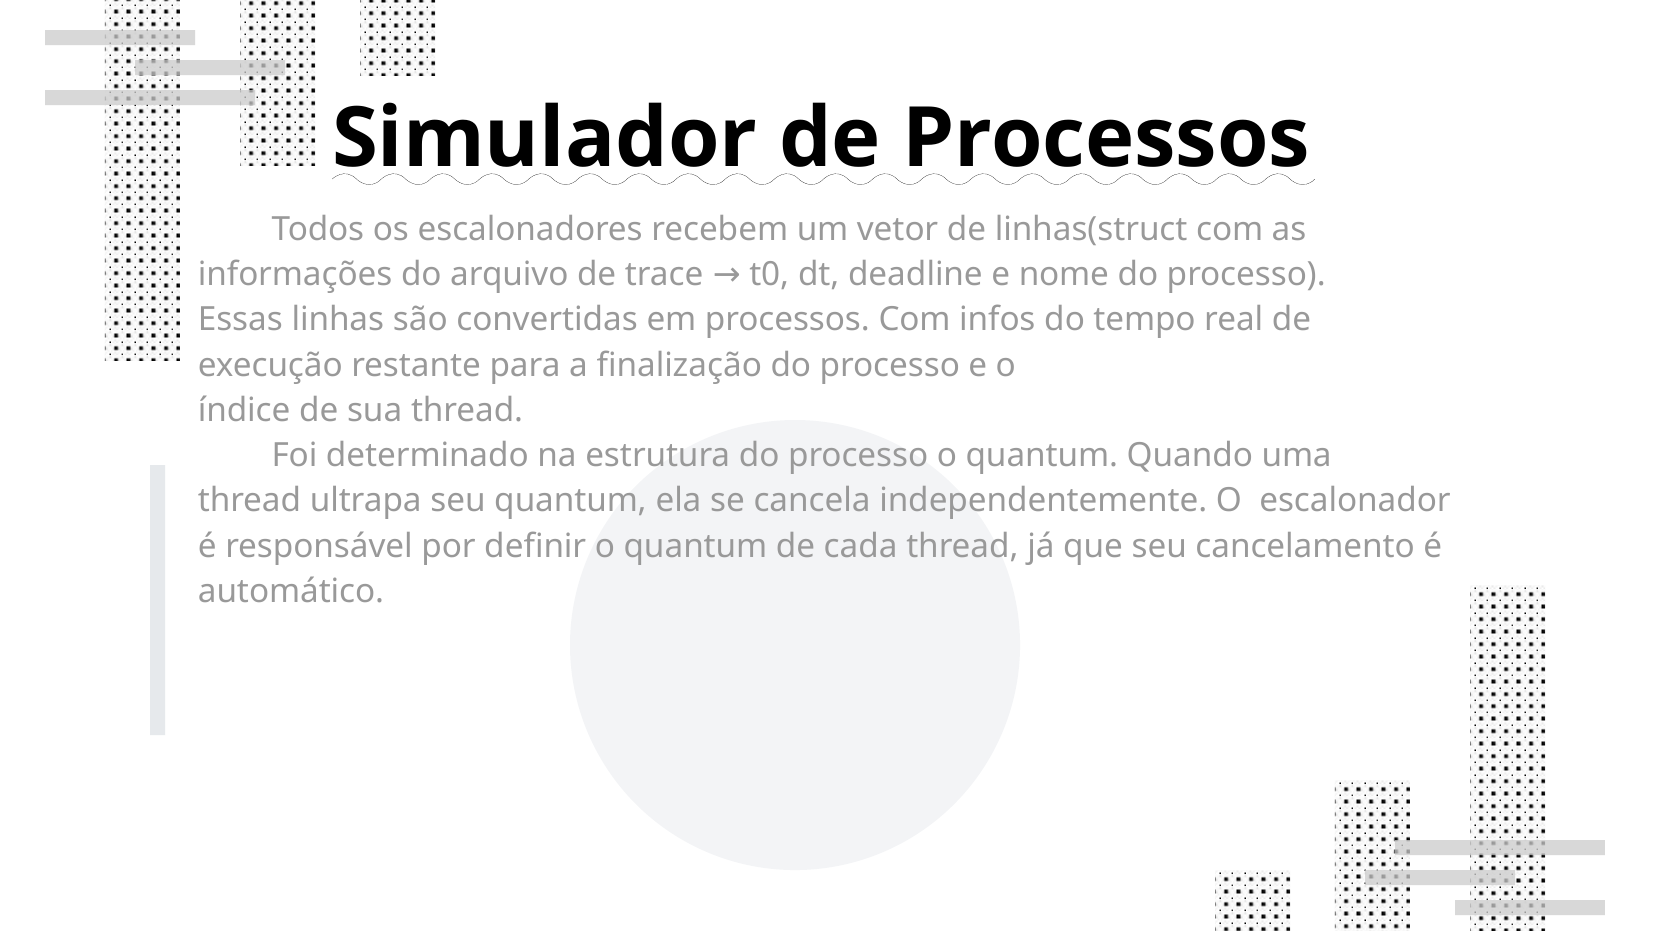

Simulador de Processos
	Todos os escalonadores recebem um vetor de linhas(struct com as informações do arquivo de trace → t0, dt, deadline e nome do processo).
Essas linhas são convertidas em processos. Com infos do tempo real de
execução restante para a finalização do processo e o
índice de sua thread.
	Foi determinado na estrutura do processo o quantum. Quando uma
thread ultrapa seu quantum, ela se cancela independentemente. O escalonador é responsável por definir o quantum de cada thread, já que seu cancelamento é automático.